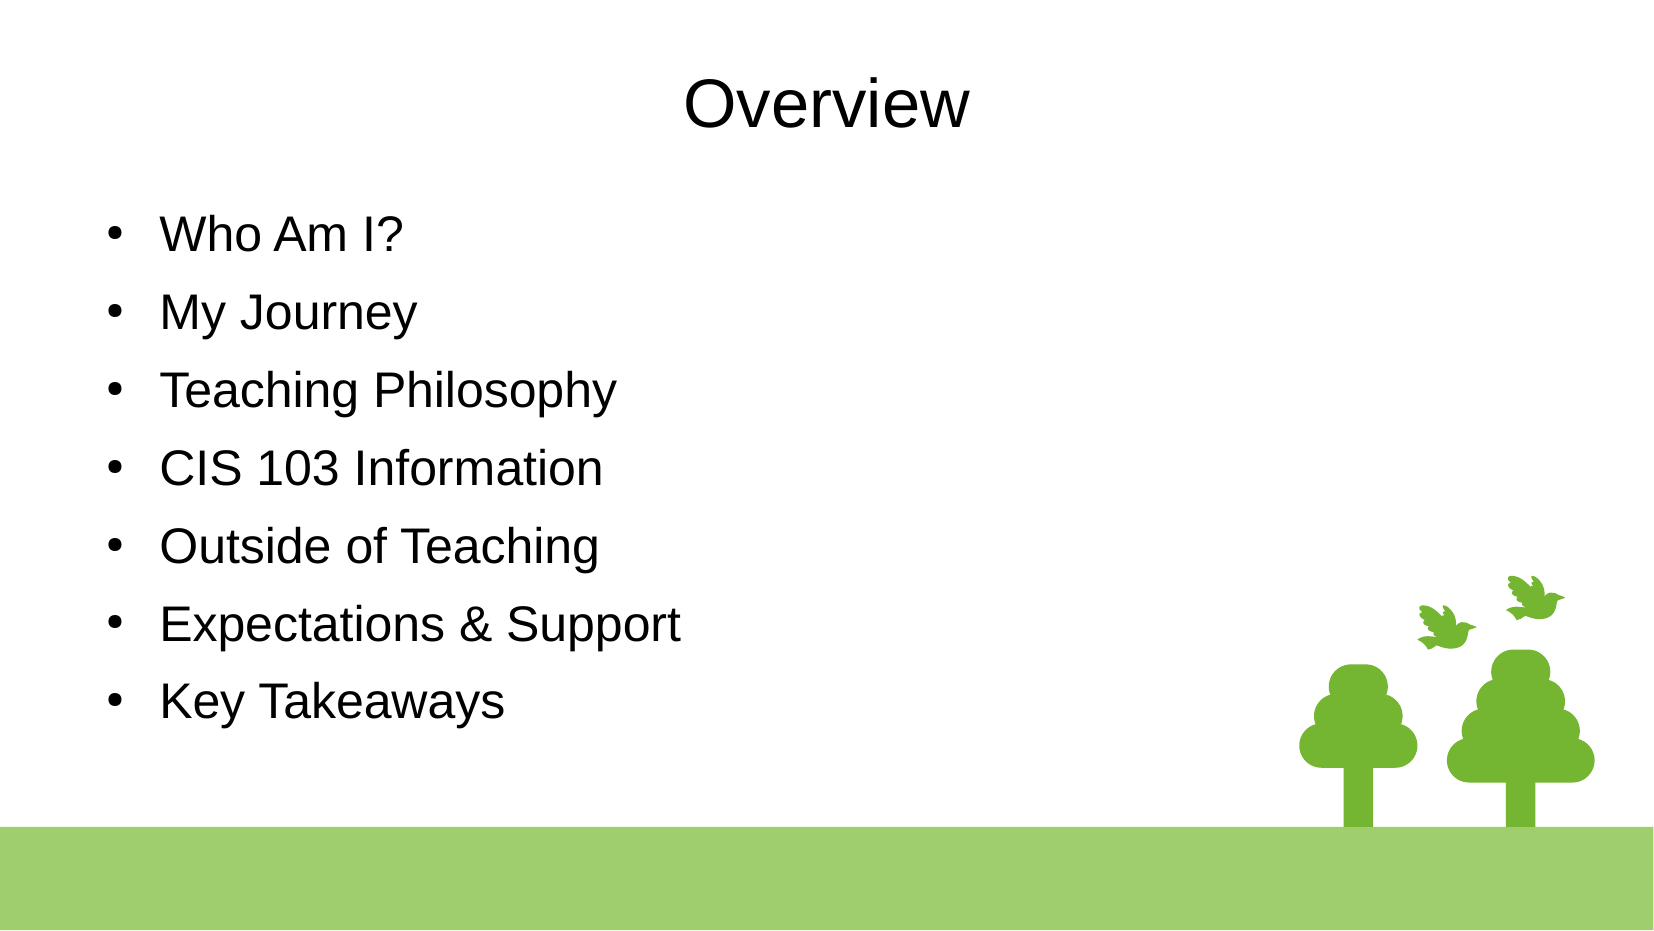

# Overview
Who Am I?
My Journey
Teaching Philosophy
CIS 103 Information
Outside of Teaching
Expectations & Support
Key Takeaways